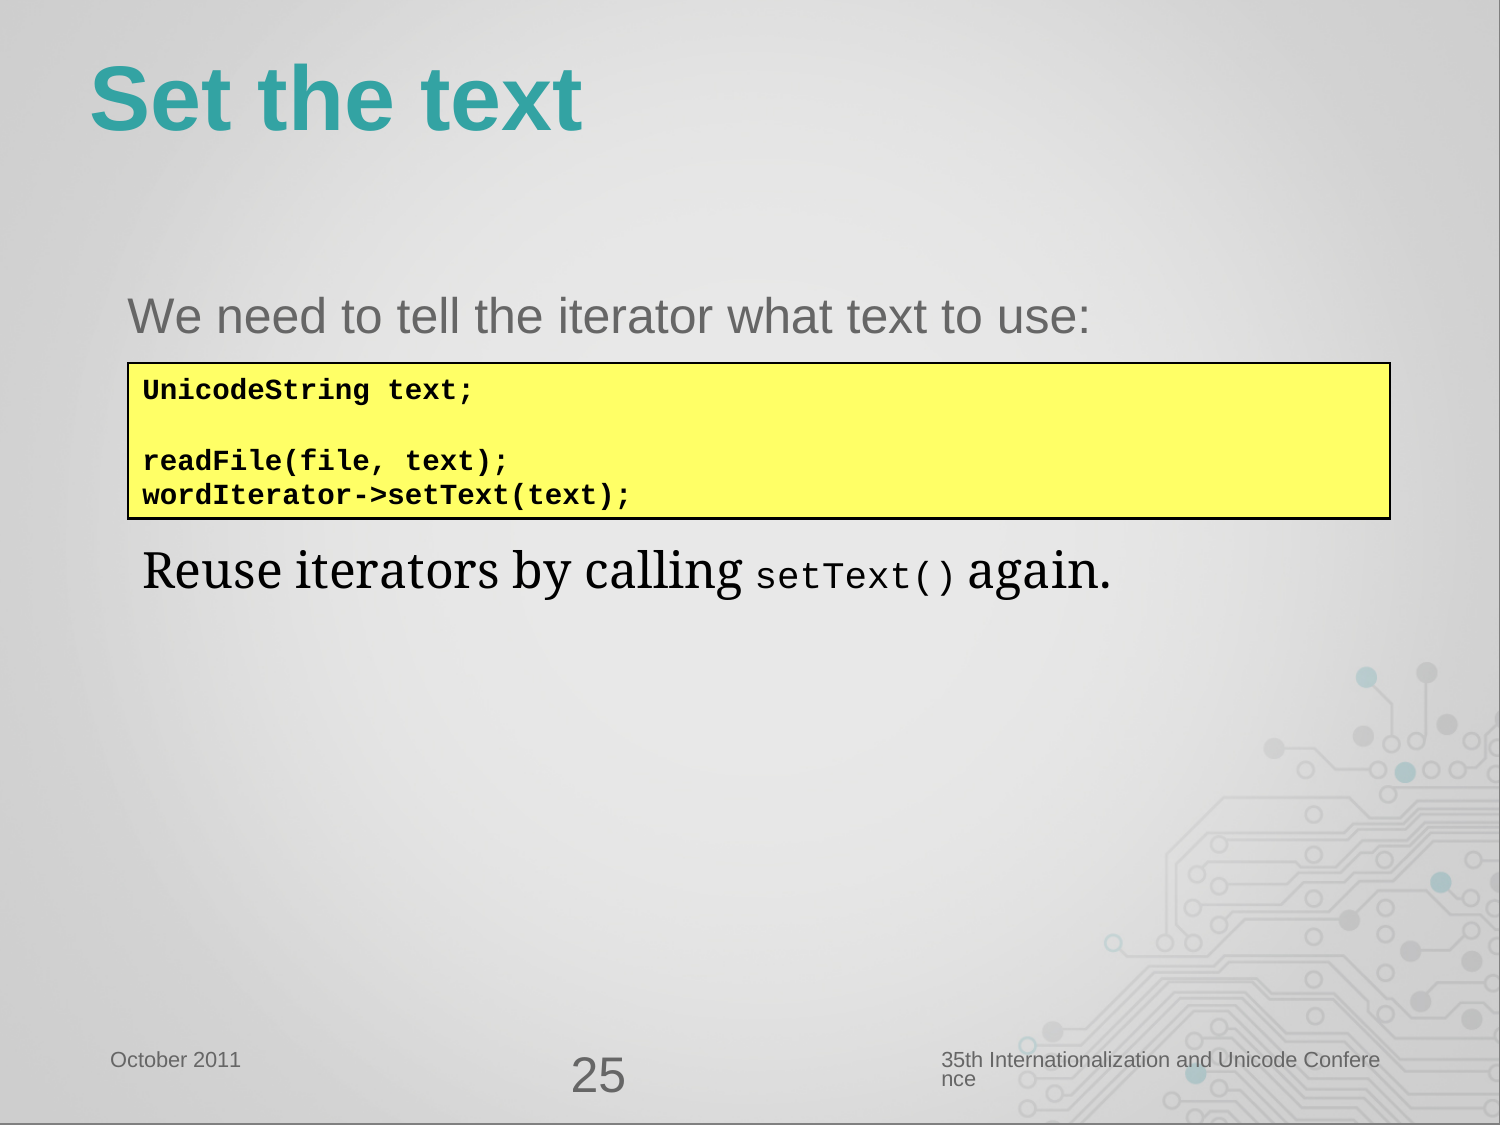

# Set the text
We need to tell the iterator what text to use:
UnicodeString text;
readFile(file, text);
wordIterator->setText(text);
Reuse iterators by calling setText() again.
October 2011
25
35th Internationalization and Unicode Conference